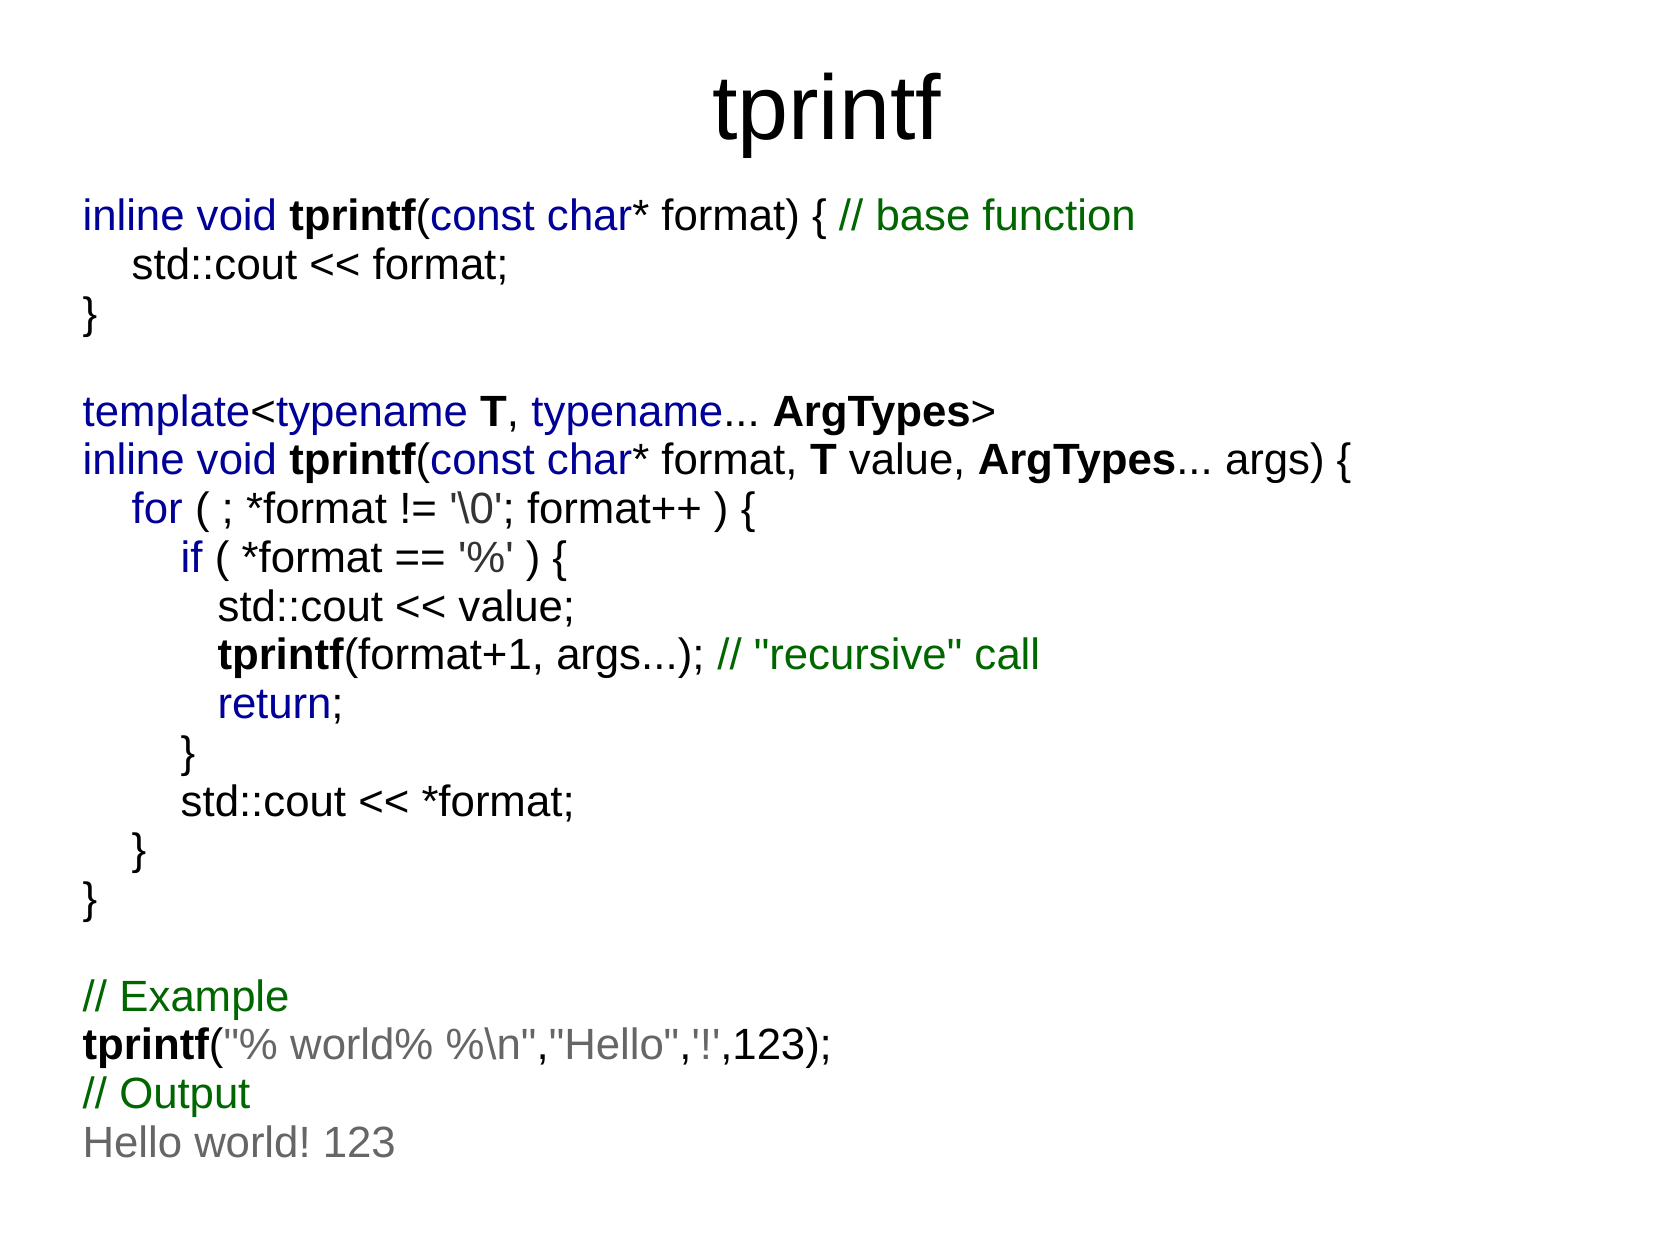

# tprintf
inline void tprintf(const char* format) { // base function
 std::cout << format;
}
template<typename T, typename... ArgTypes>
inline void tprintf(const char* format, T value, ArgTypes... args) {
 for ( ; *format != '\0'; format++ ) {
 if ( *format == '%' ) {
 std::cout << value;
 tprintf(format+1, args...); // "recursive" call
 return;
 }
 std::cout << *format;
 }
}
// Example
tprintf("% world% %\n","Hello",'!',123);
// Output
Hello world! 123